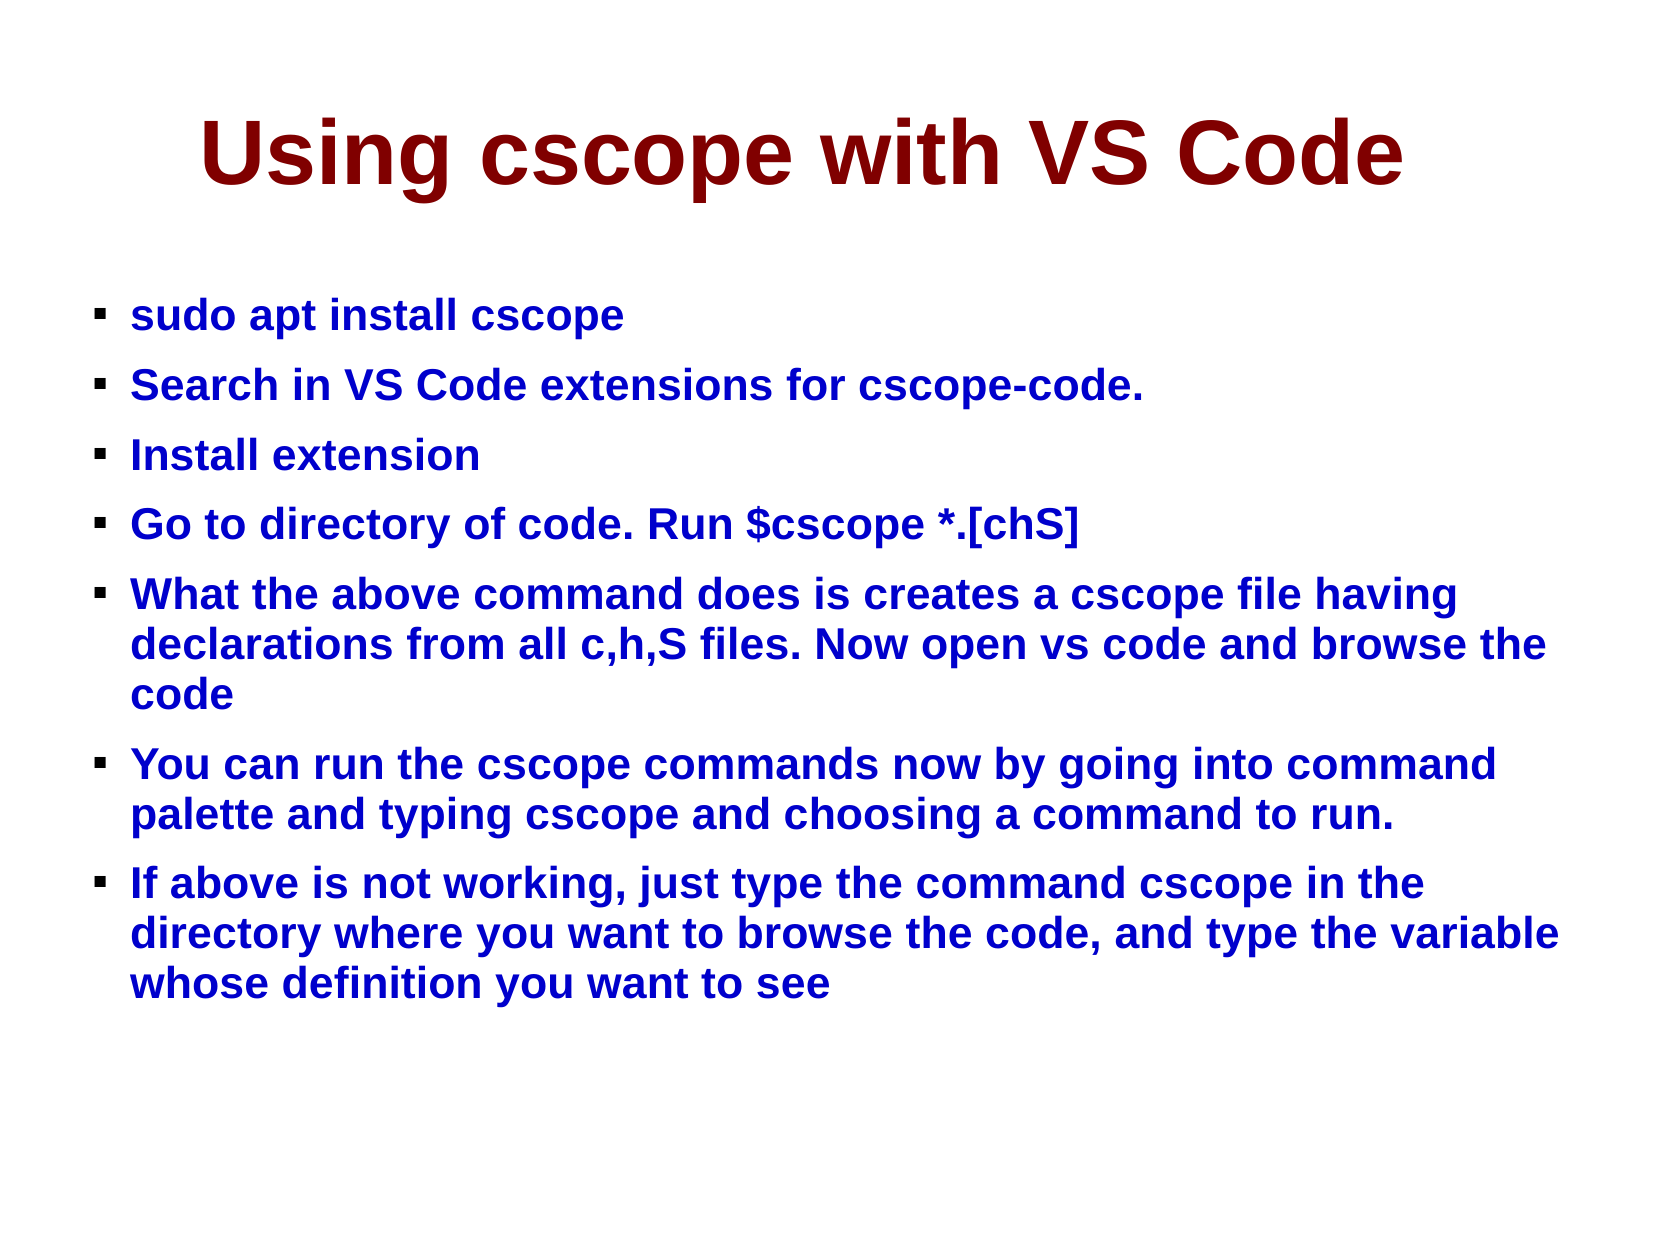

# Using cscope with VS Code
sudo apt install cscope
Search in VS Code extensions for cscope-code.
Install extension
Go to directory of code. Run $cscope *.[chS]
What the above command does is creates a cscope file having declarations from all c,h,S files. Now open vs code and browse the code
You can run the cscope commands now by going into command palette and typing cscope and choosing a command to run.
If above is not working, just type the command cscope in the directory where you want to browse the code, and type the variable whose definition you want to see